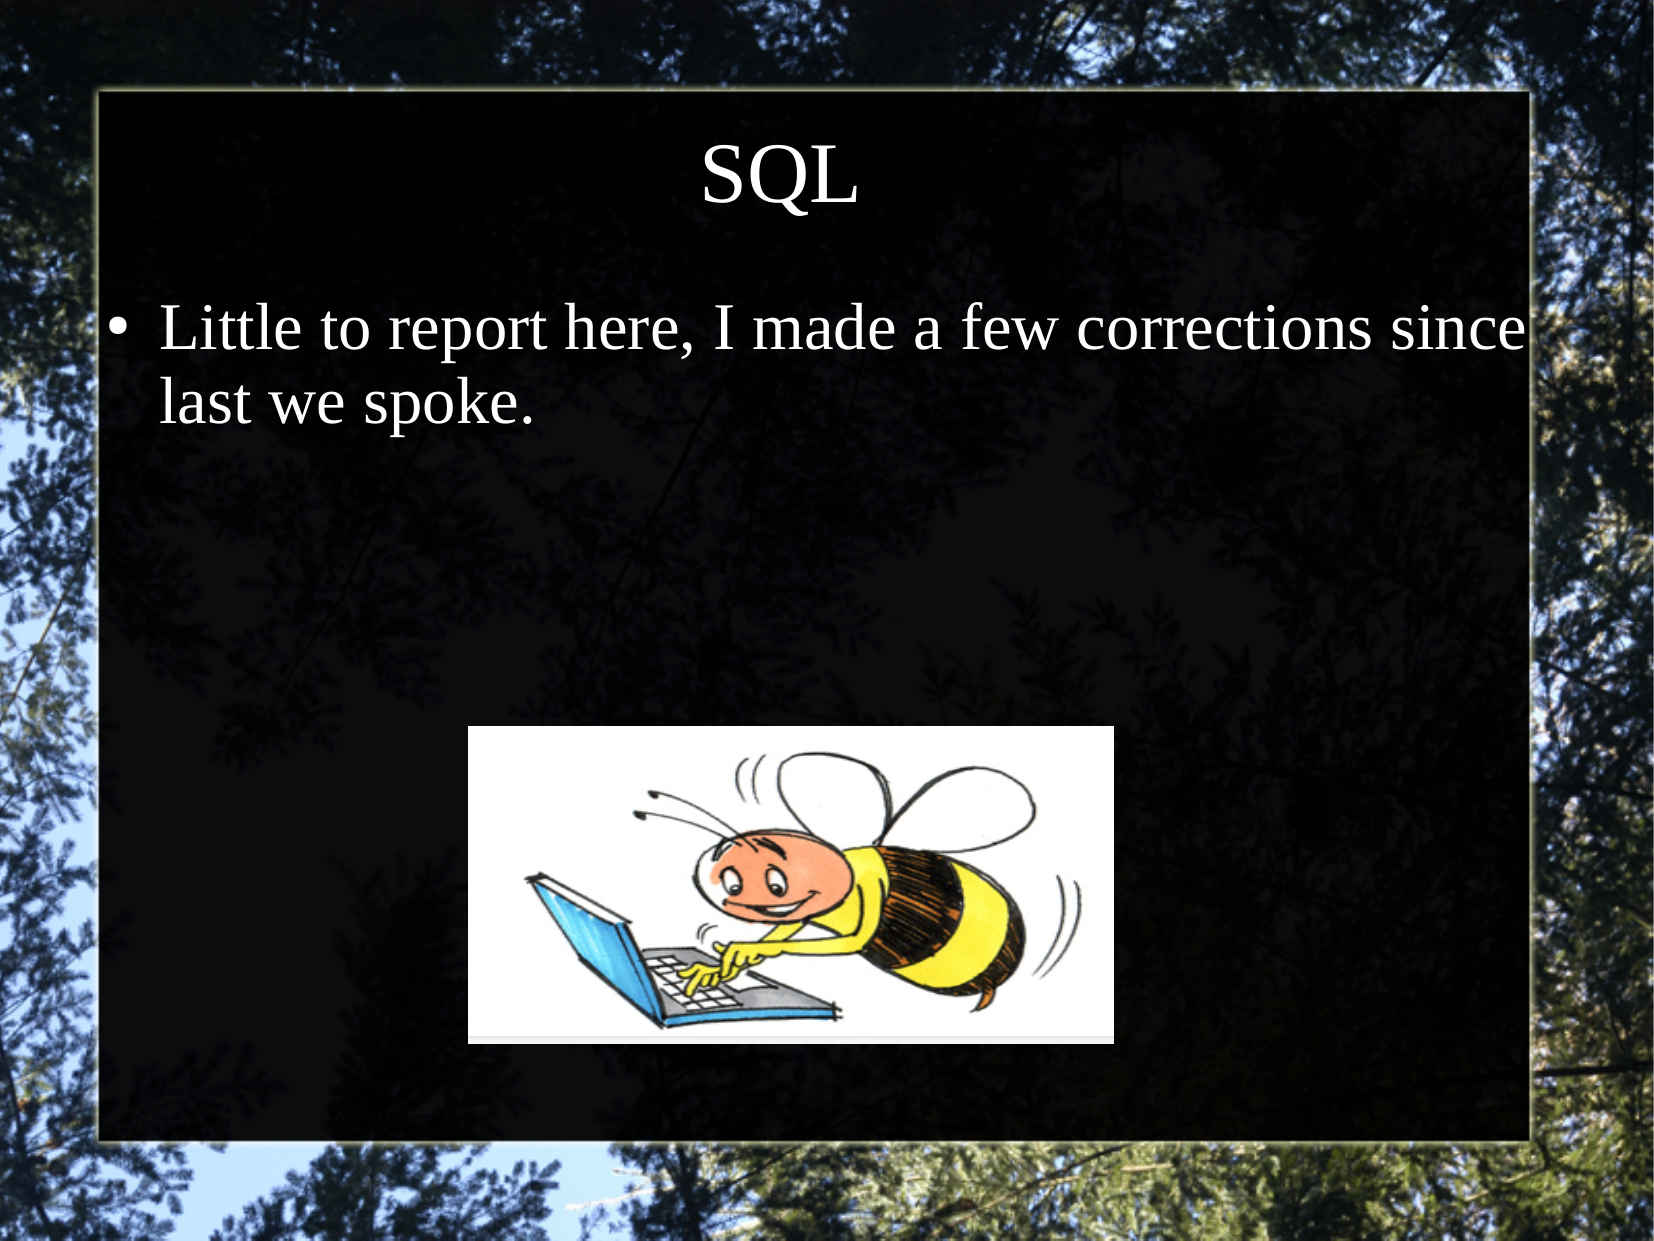

# SQL
Little to report here, I made a few corrections since last we spoke.